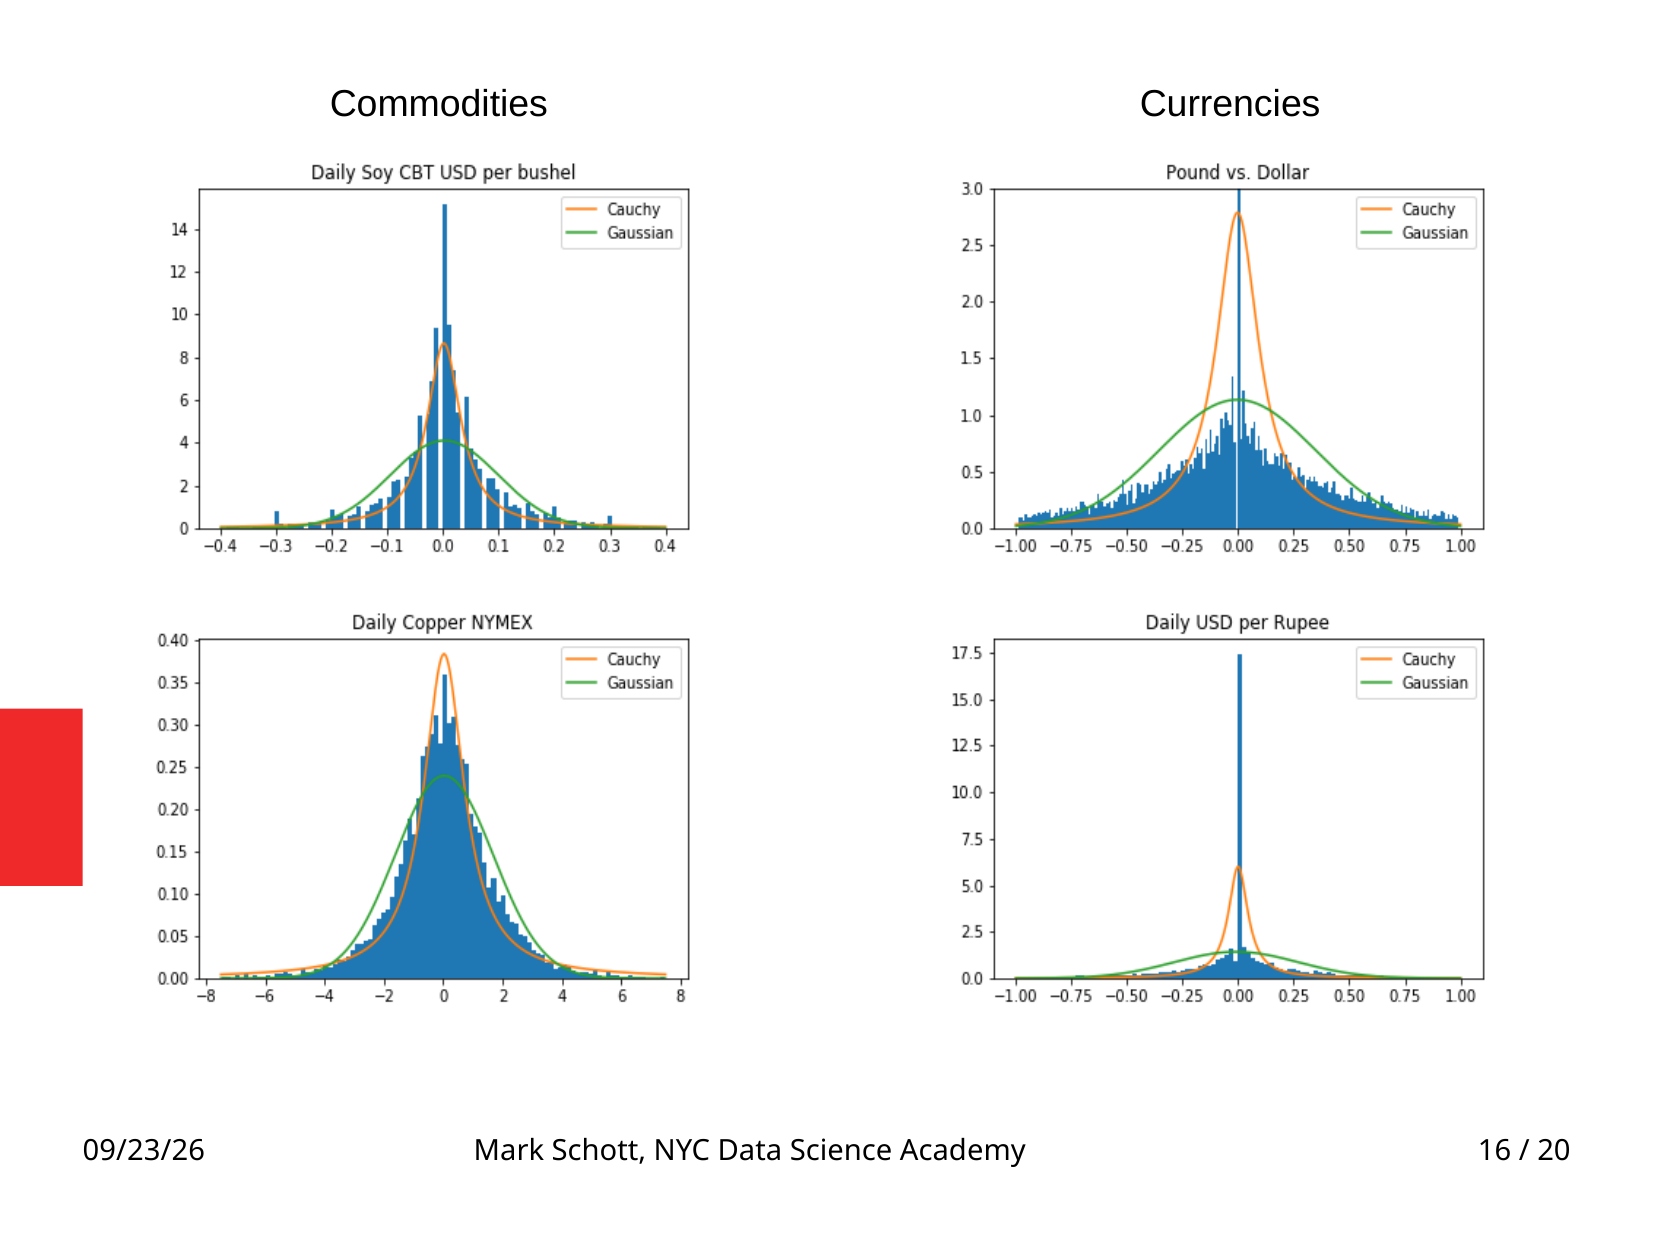

Commodities
	Currencies
Mark Schott, NYC Data Science Academy
16